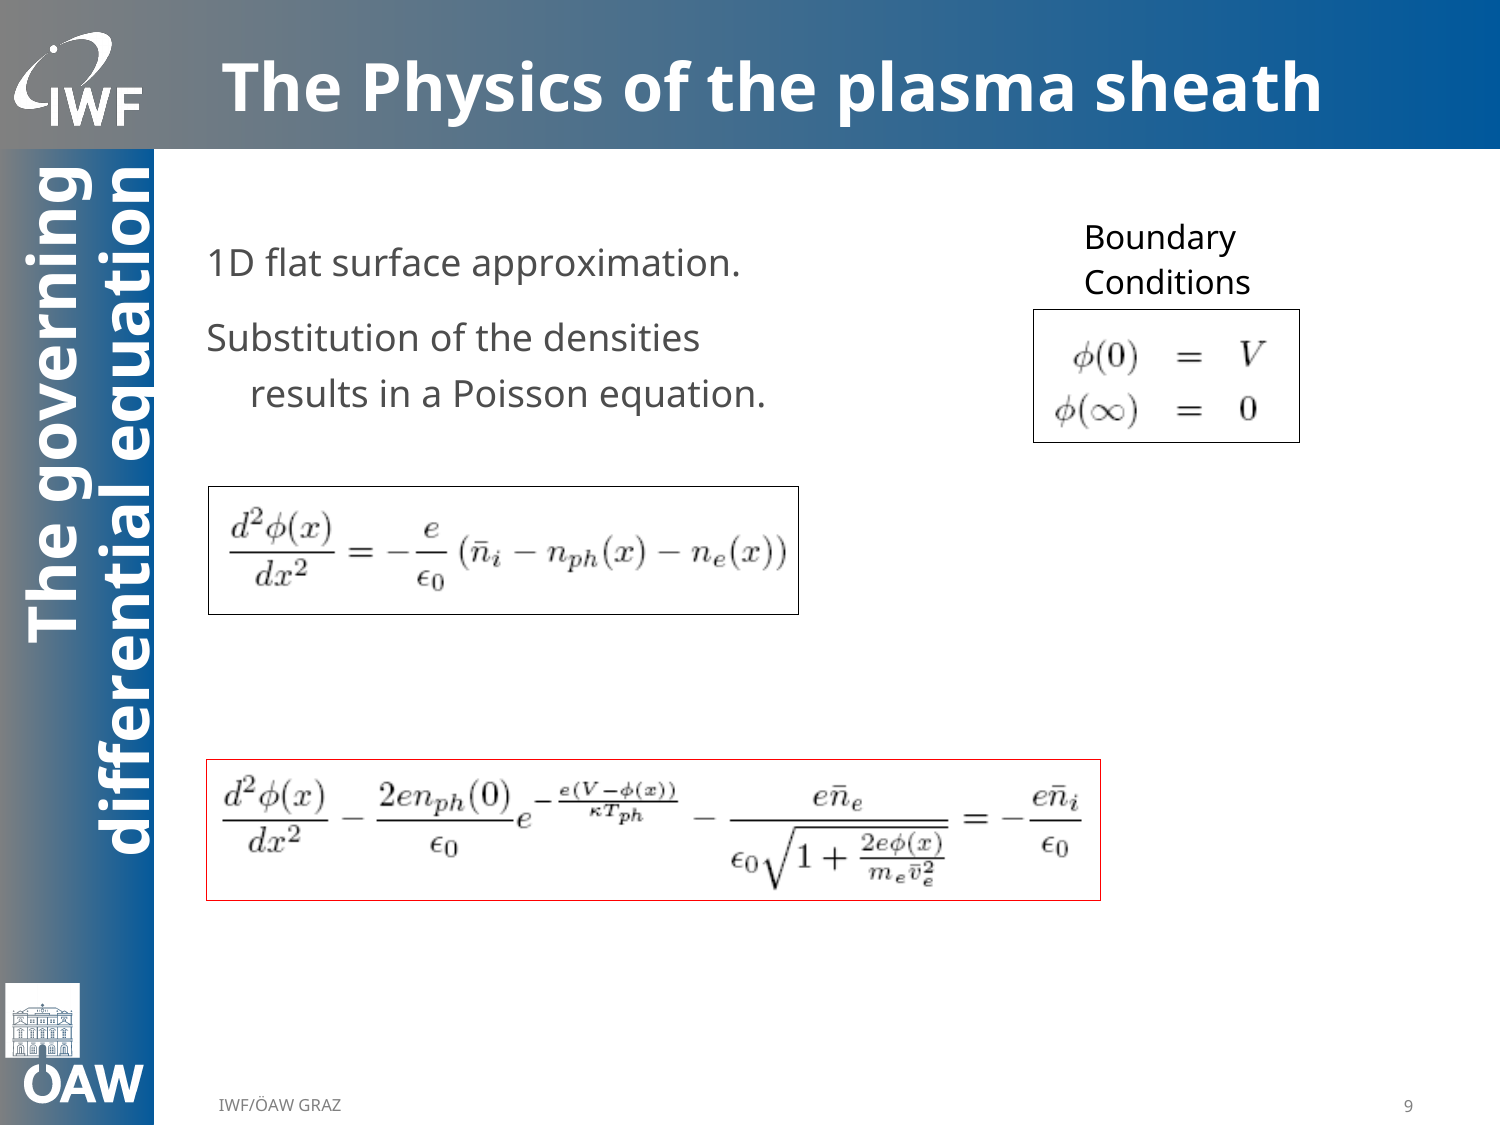

The Physics of the plasma sheath
Boundary Conditions
# 1D flat surface approximation.
Substitution of the densities results in a Poisson equation.
The governing differential equation
IWF/ÖAW GRAZ
9